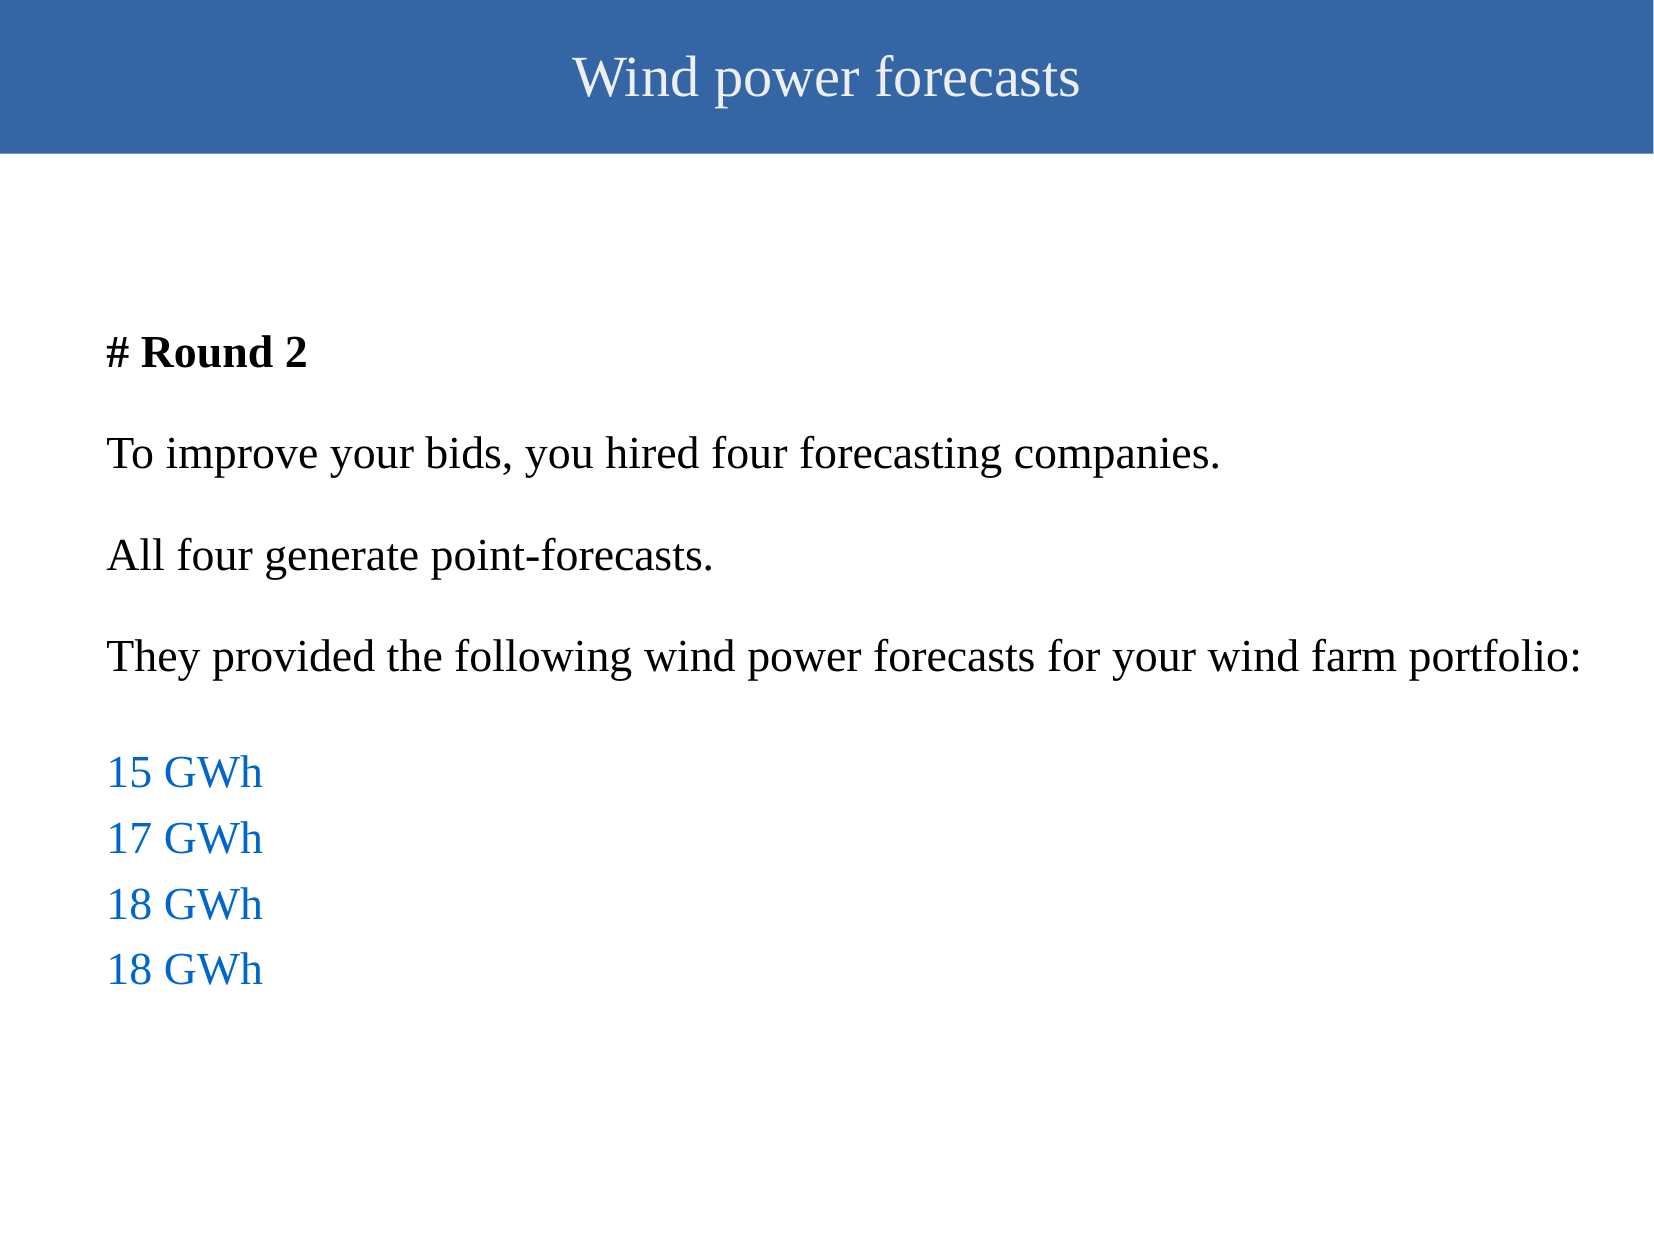

Wind power forecasts
# Round 2
To improve your bids, you hired four forecasting companies.
All four generate point-forecasts.
They provided the following wind power forecasts for your wind farm portfolio:
15 GWh
17 GWh
18 GWh
18 GWh